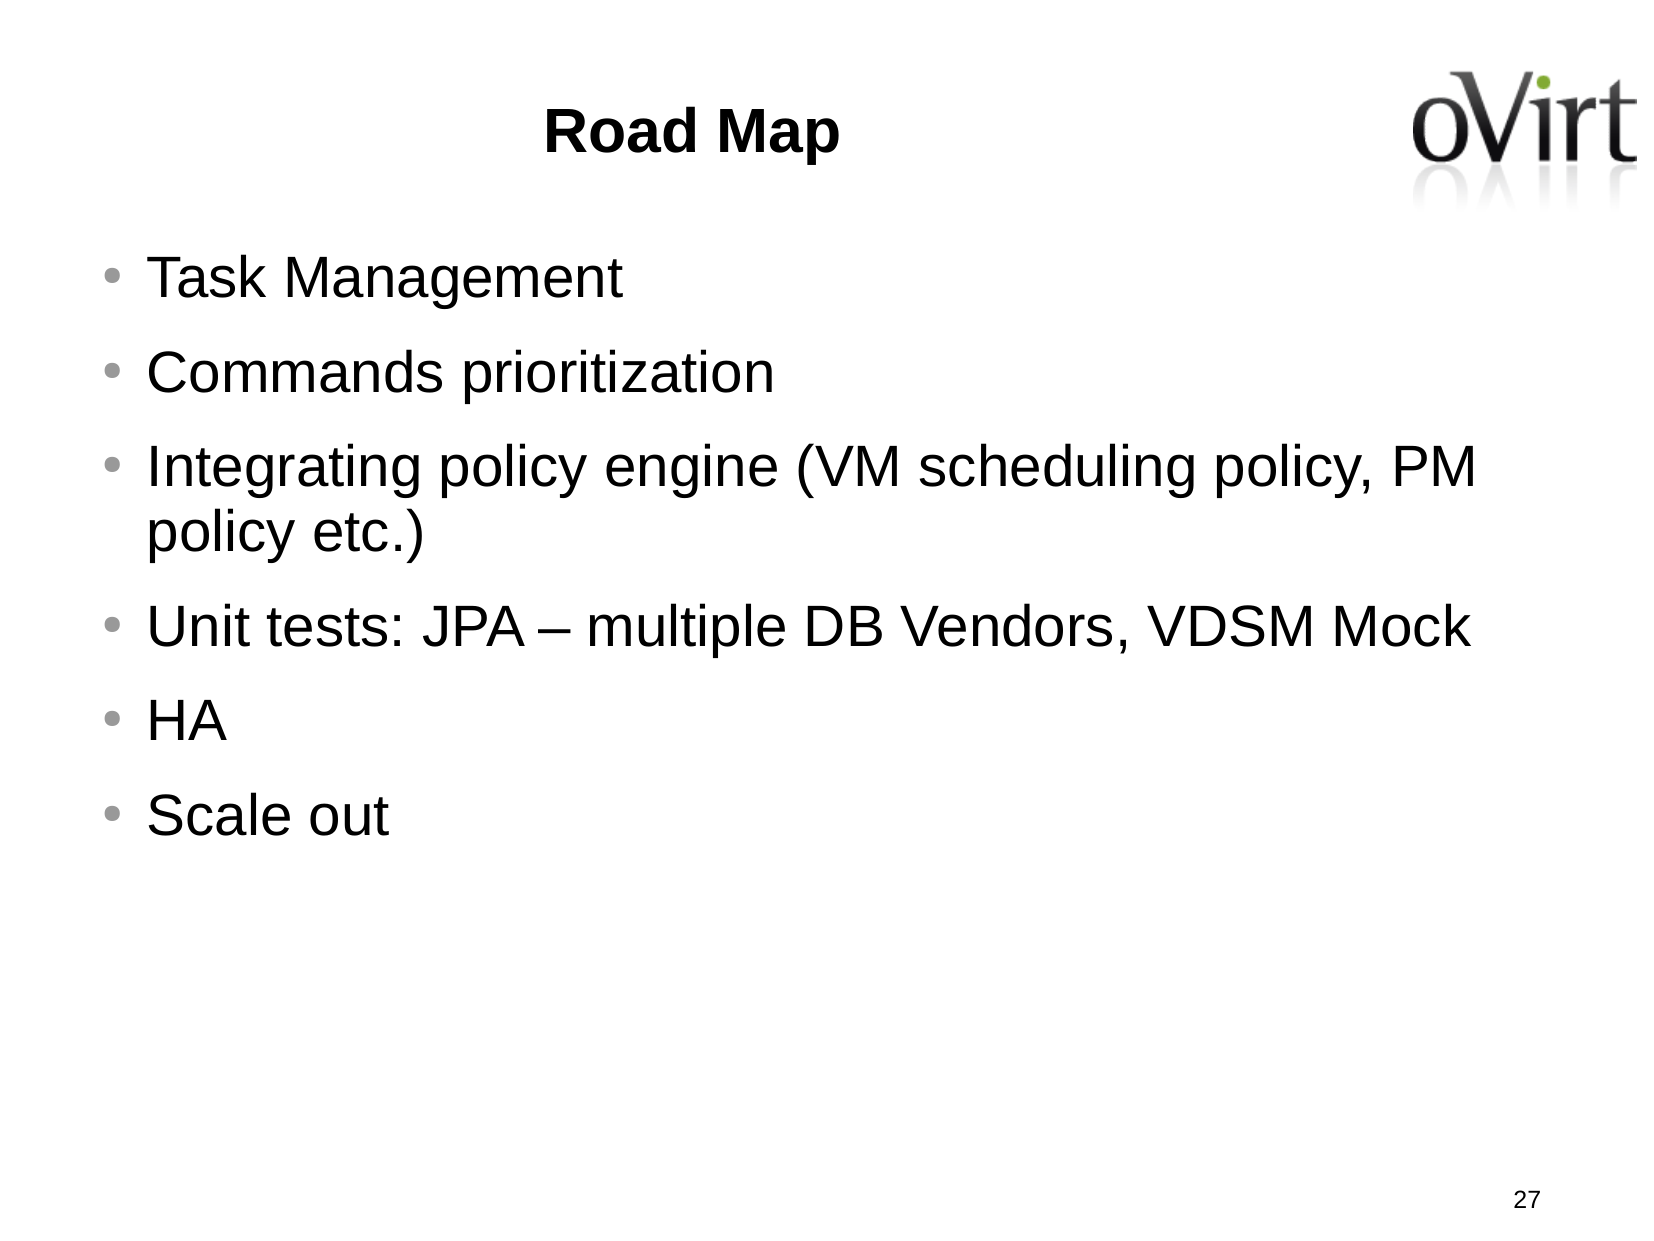

# Road Map
Task Management
Commands prioritization
Integrating policy engine (VM scheduling policy, PM policy etc.)
Unit tests: JPA – multiple DB Vendors, VDSM Mock
HA
Scale out